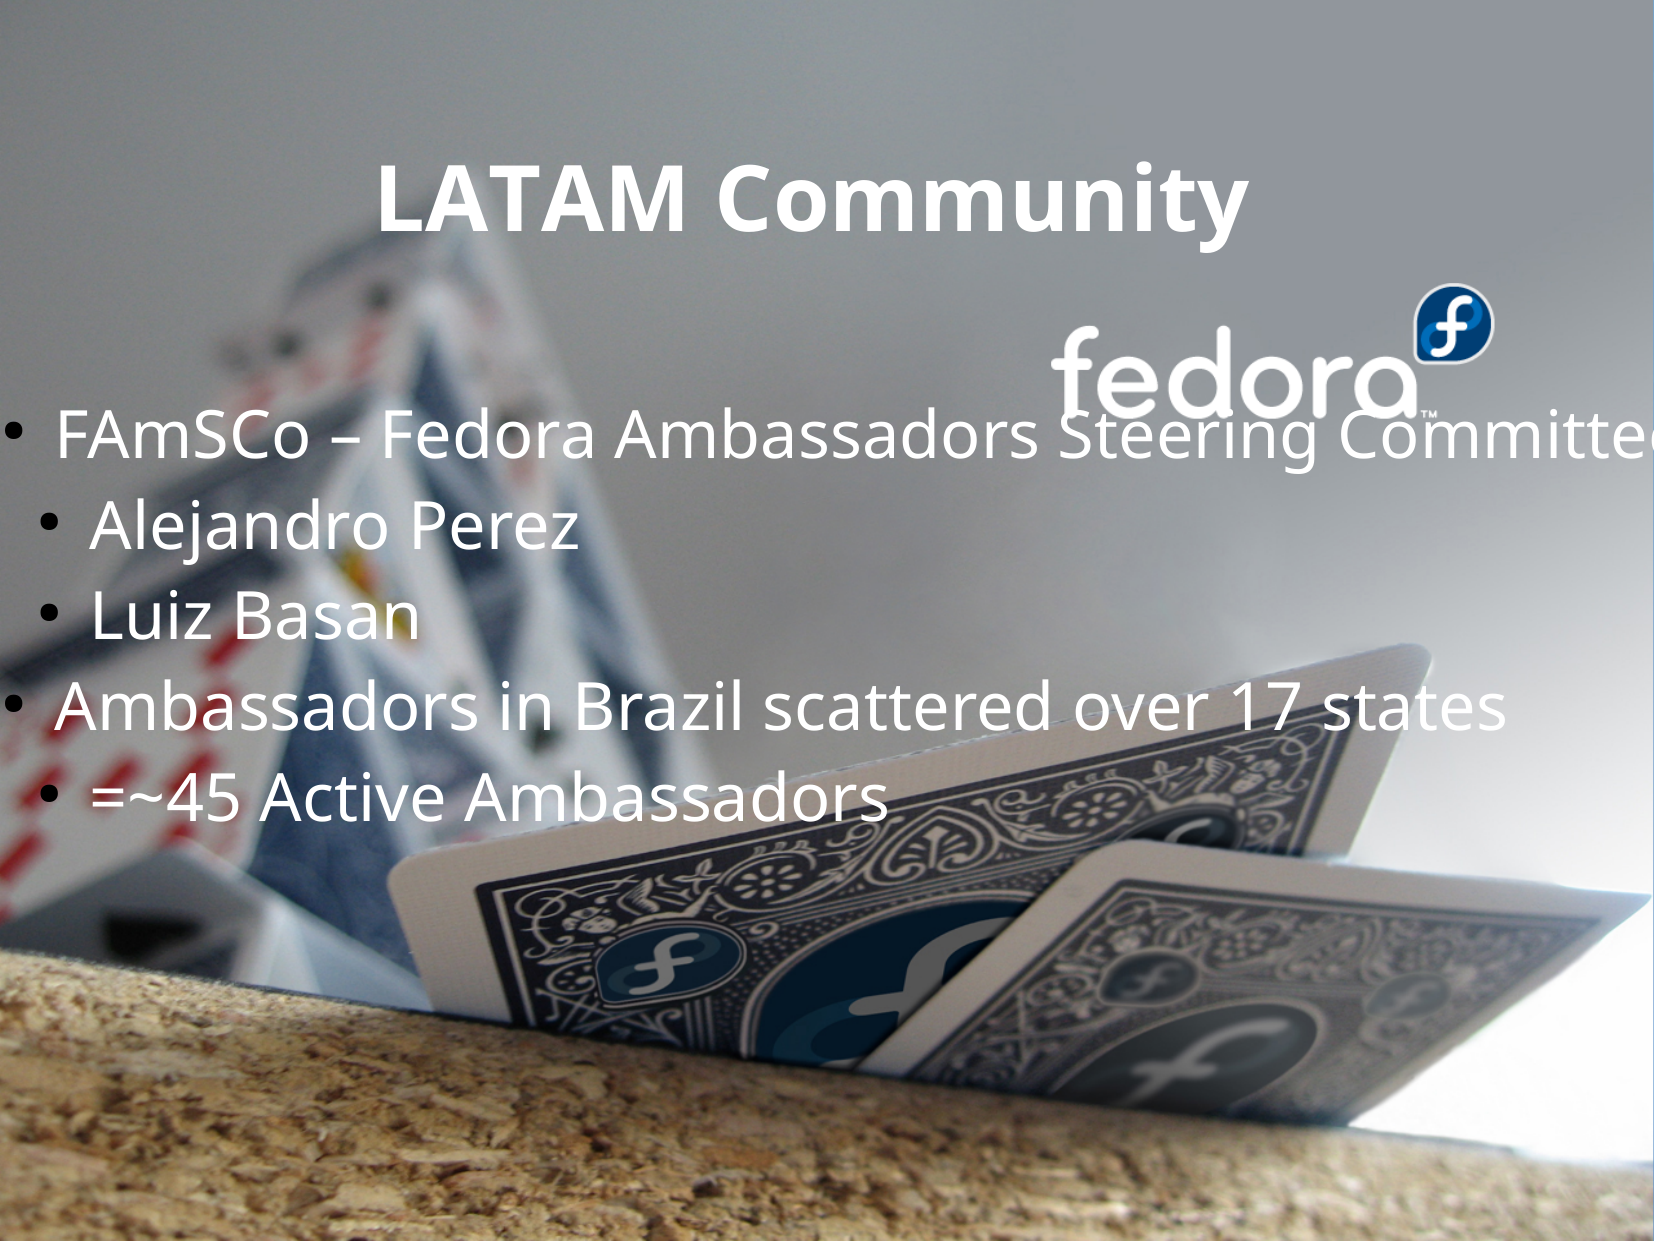

FAmSCo – Fedora Ambassadors Steering Committee
 Alejandro Perez
 Luiz Basan
 Ambassadors in Brazil scattered over 17 states
 =~45 Active Ambassadors
# LATAM Community